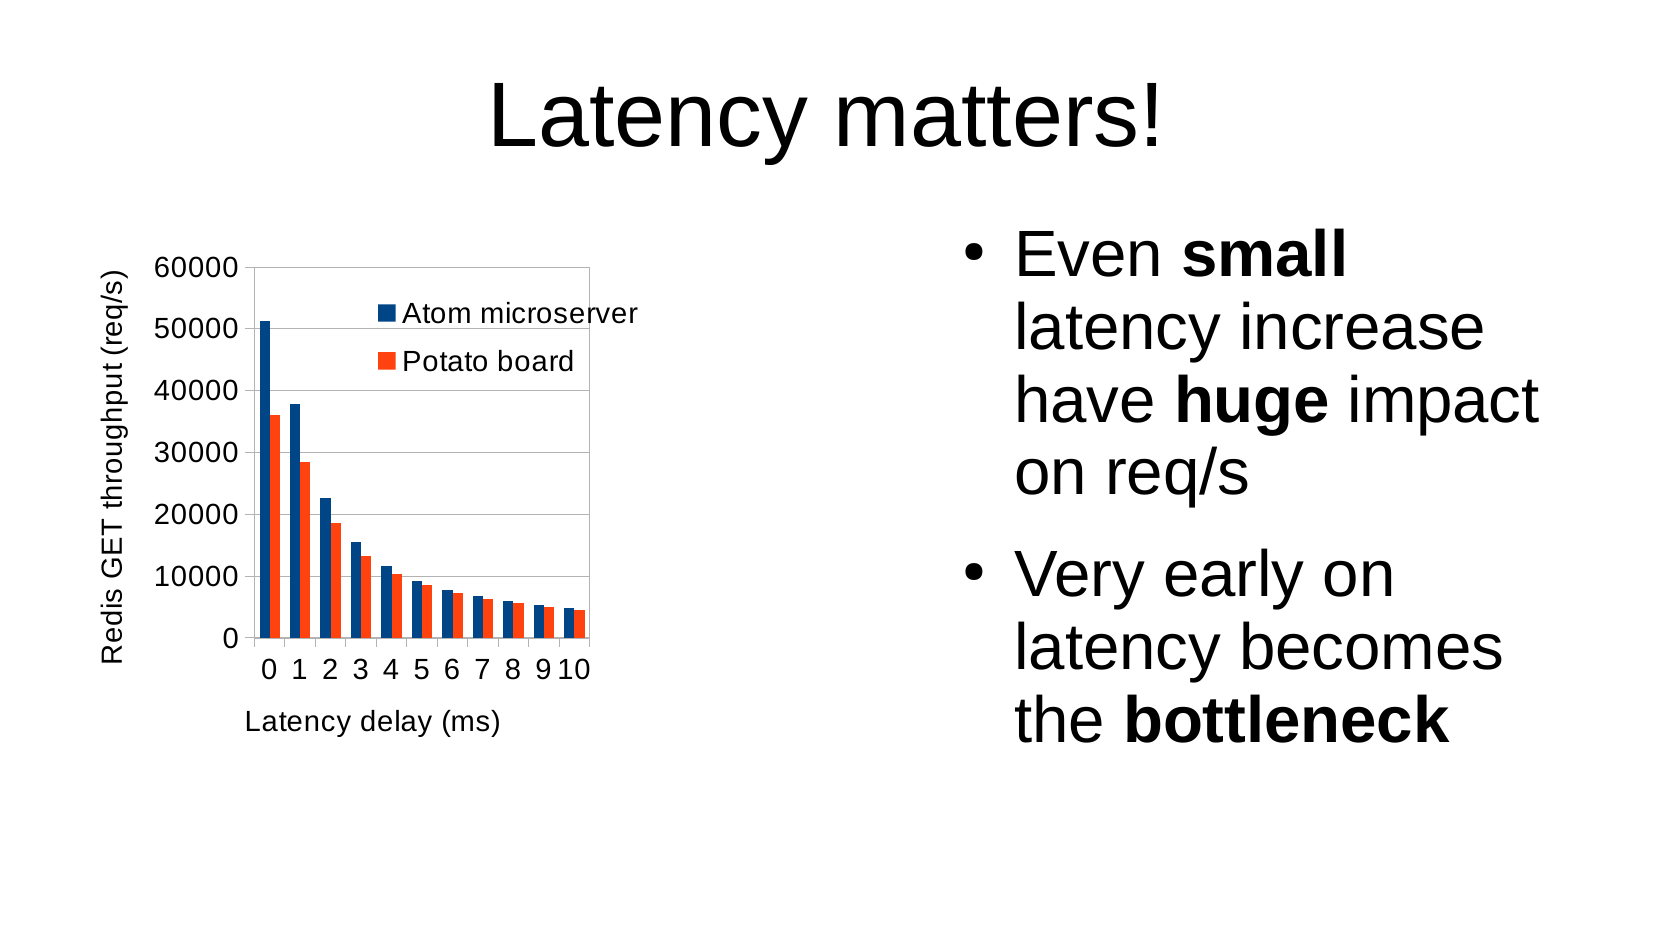

# Latency matters!
Even small latency increase have huge impact on req/s
Very early on latency becomes the bottleneck
### Chart
| Category | Atom microserver | Potato board |
|---|---|---|
| 0 | 51203.28 | 36062.03 |
| 1 | 37821.48 | 28417.16 |
| 2 | 22644.93 | 18578.12 |
| 3 | 15559.36 | 13305.34 |
| 4 | 11618.45 | 10406.5 |
| 5 | 9248.13 | 8538.19 |
| 6 | 7777.44 | 7287.86 |
| 7 | 6708.93 | 6374.8 |
| 8 | 5914.58 | 5618.86 |
| 9 | 5265.92 | 5059.11 |
| 10 | 4769.56 | 4596.62 |